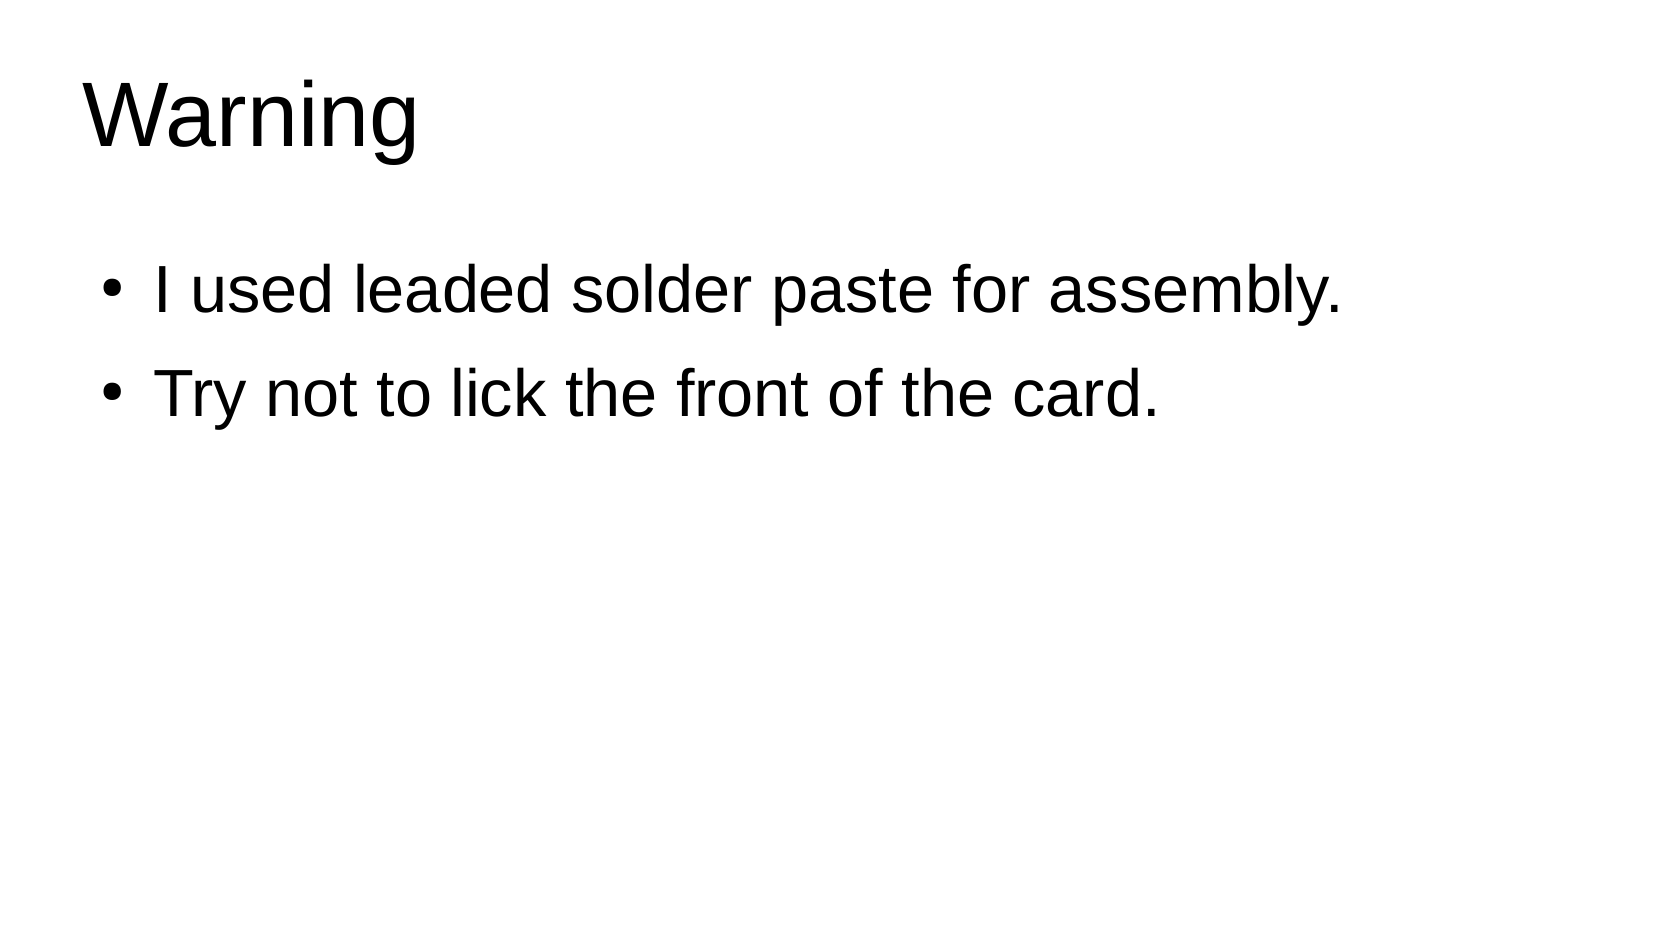

# Warning
I used leaded solder paste for assembly.
Try not to lick the front of the card.